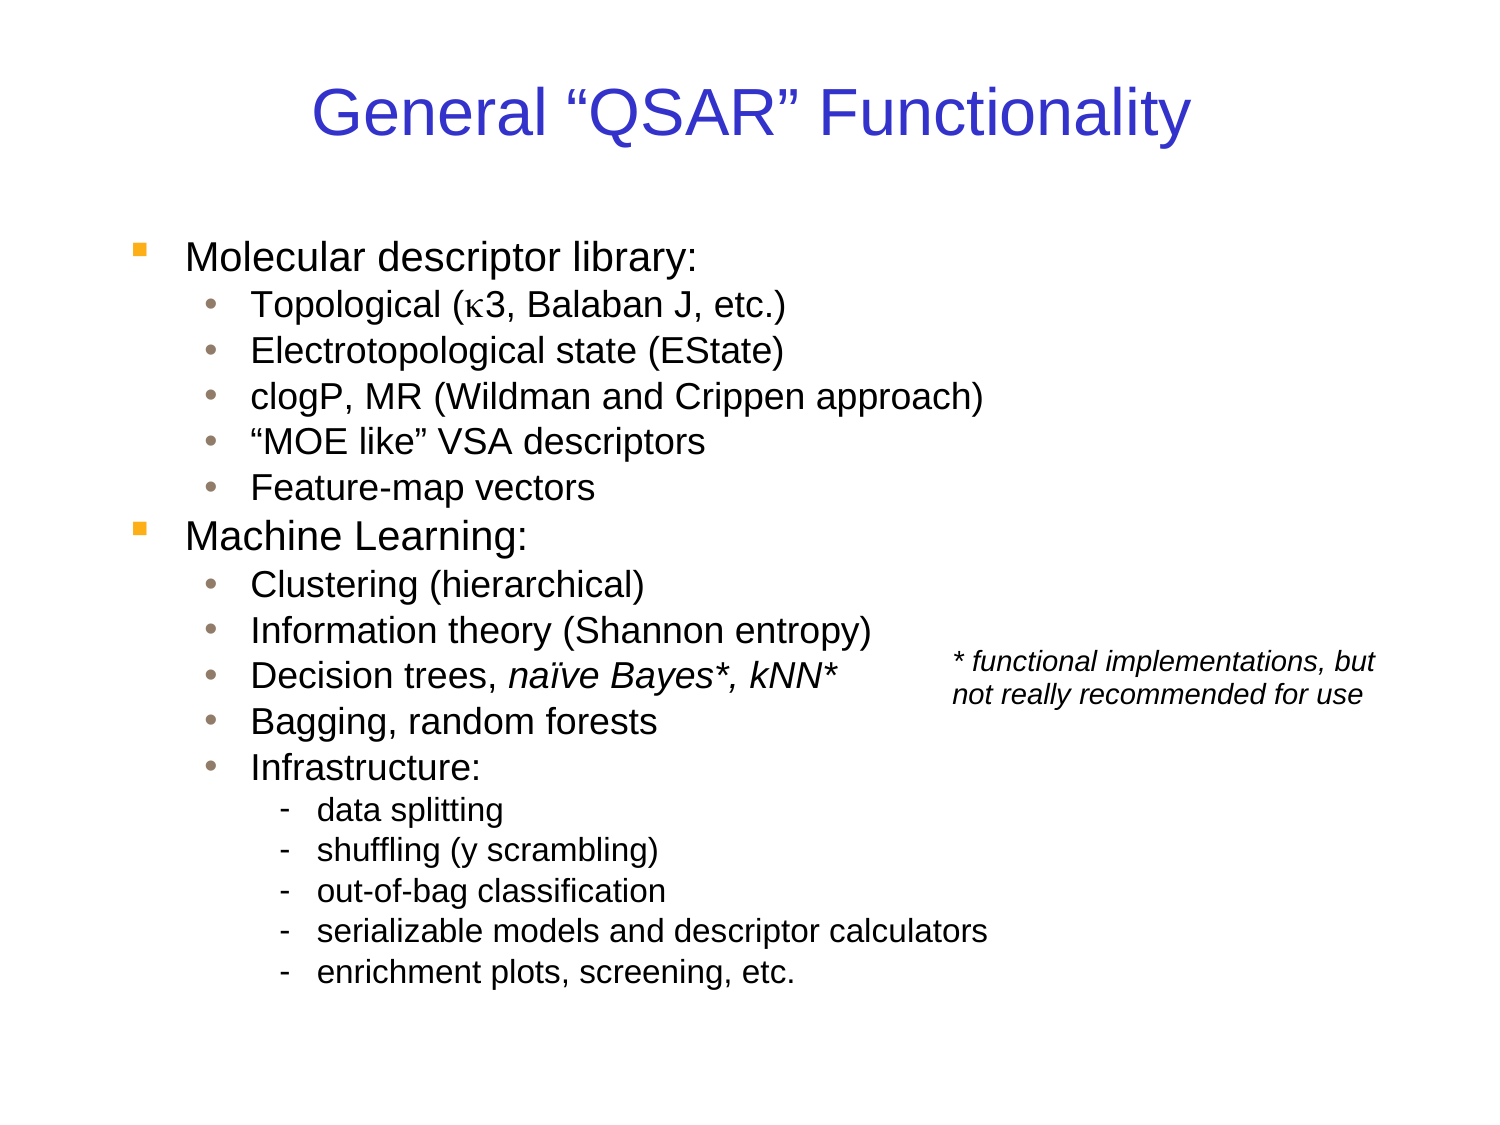

# General “QSAR” Functionality
Molecular descriptor library:
Topological (3, Balaban J, etc.)‏
Electrotopological state (EState)‏
clogP, MR (Wildman and Crippen approach)‏
“MOE like” VSA descriptors
Feature-map vectors
Machine Learning:
Clustering (hierarchical)
Information theory (Shannon entropy)
Decision trees, naïve Bayes*, kNN*
Bagging, random forests
Infrastructure:
data splitting
shuffling (y scrambling)
out-of-bag classification
serializable models and descriptor calculators
enrichment plots, screening, etc.
* functional implementations, but not really recommended for use